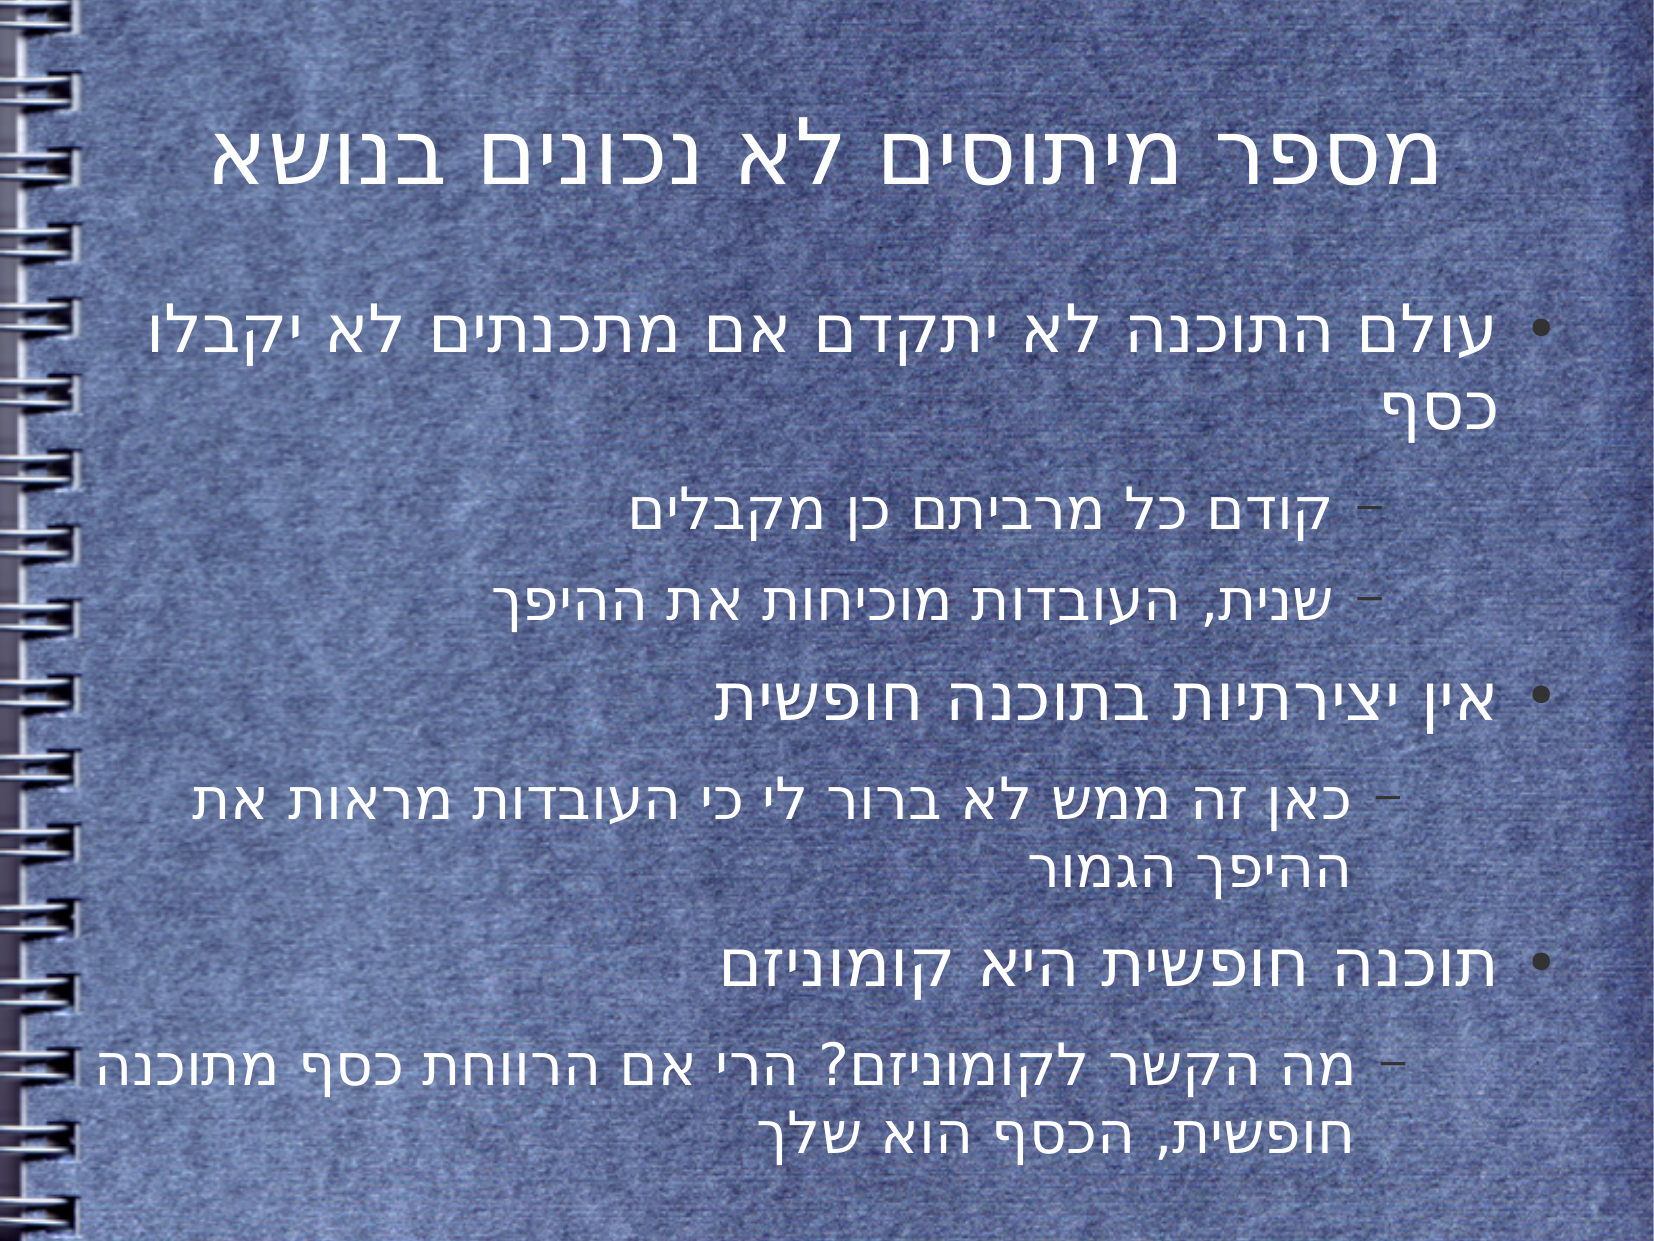

# מספר מיתוסים לא נכונים בנושא
עולם התוכנה לא יתקדם אם מתכנתים לא יקבלו כסף
קודם כל מרביתם כן מקבלים
שנית, העובדות מוכיחות את ההיפך
אין יצירתיות בתוכנה חופשית
כאן זה ממש לא ברור לי כי העובדות מראות את ההיפך הגמור
תוכנה חופשית היא קומוניזם
מה הקשר לקומוניזם? הרי אם הרווחת כסף מתוכנה חופשית, הכסף הוא שלך